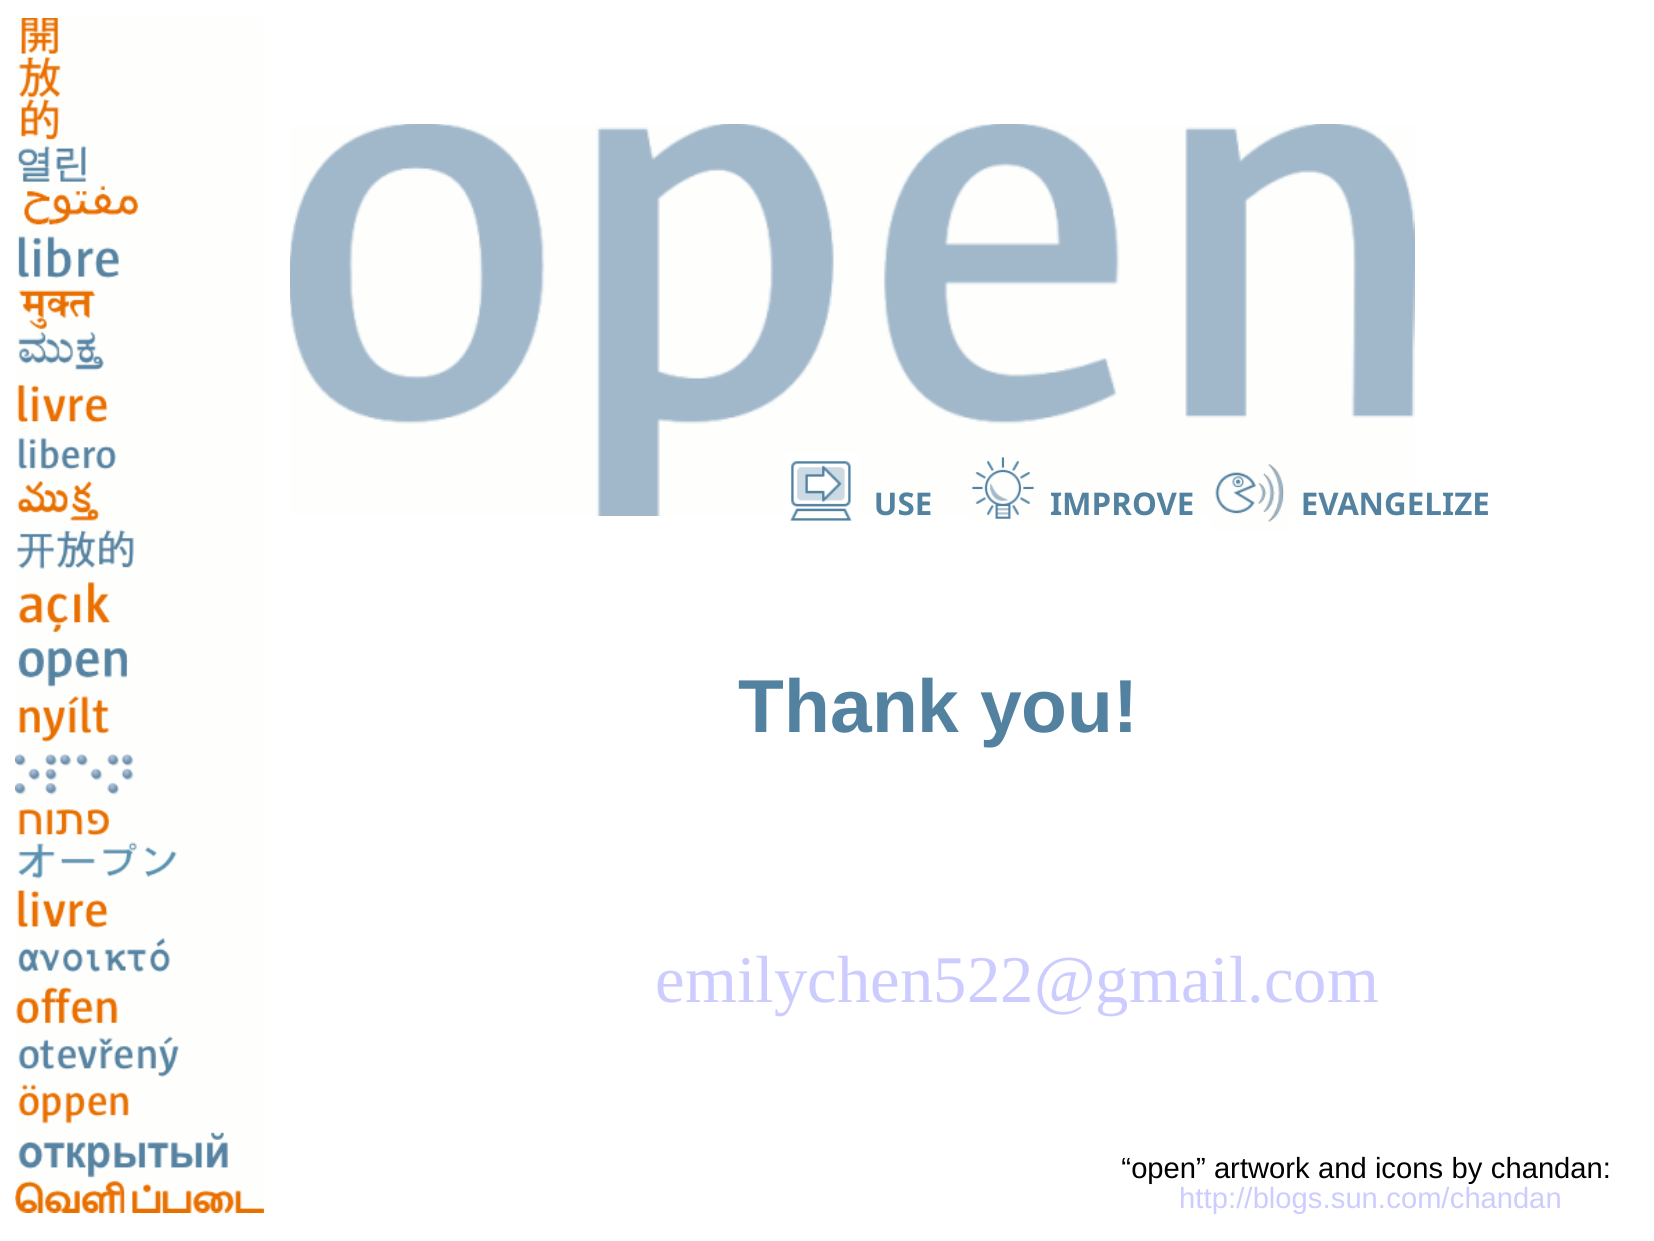

# Thank you!
emilychen522@gmail.com
“open” artwork and icons by chandan:
http://blogs.sun.com/chandan